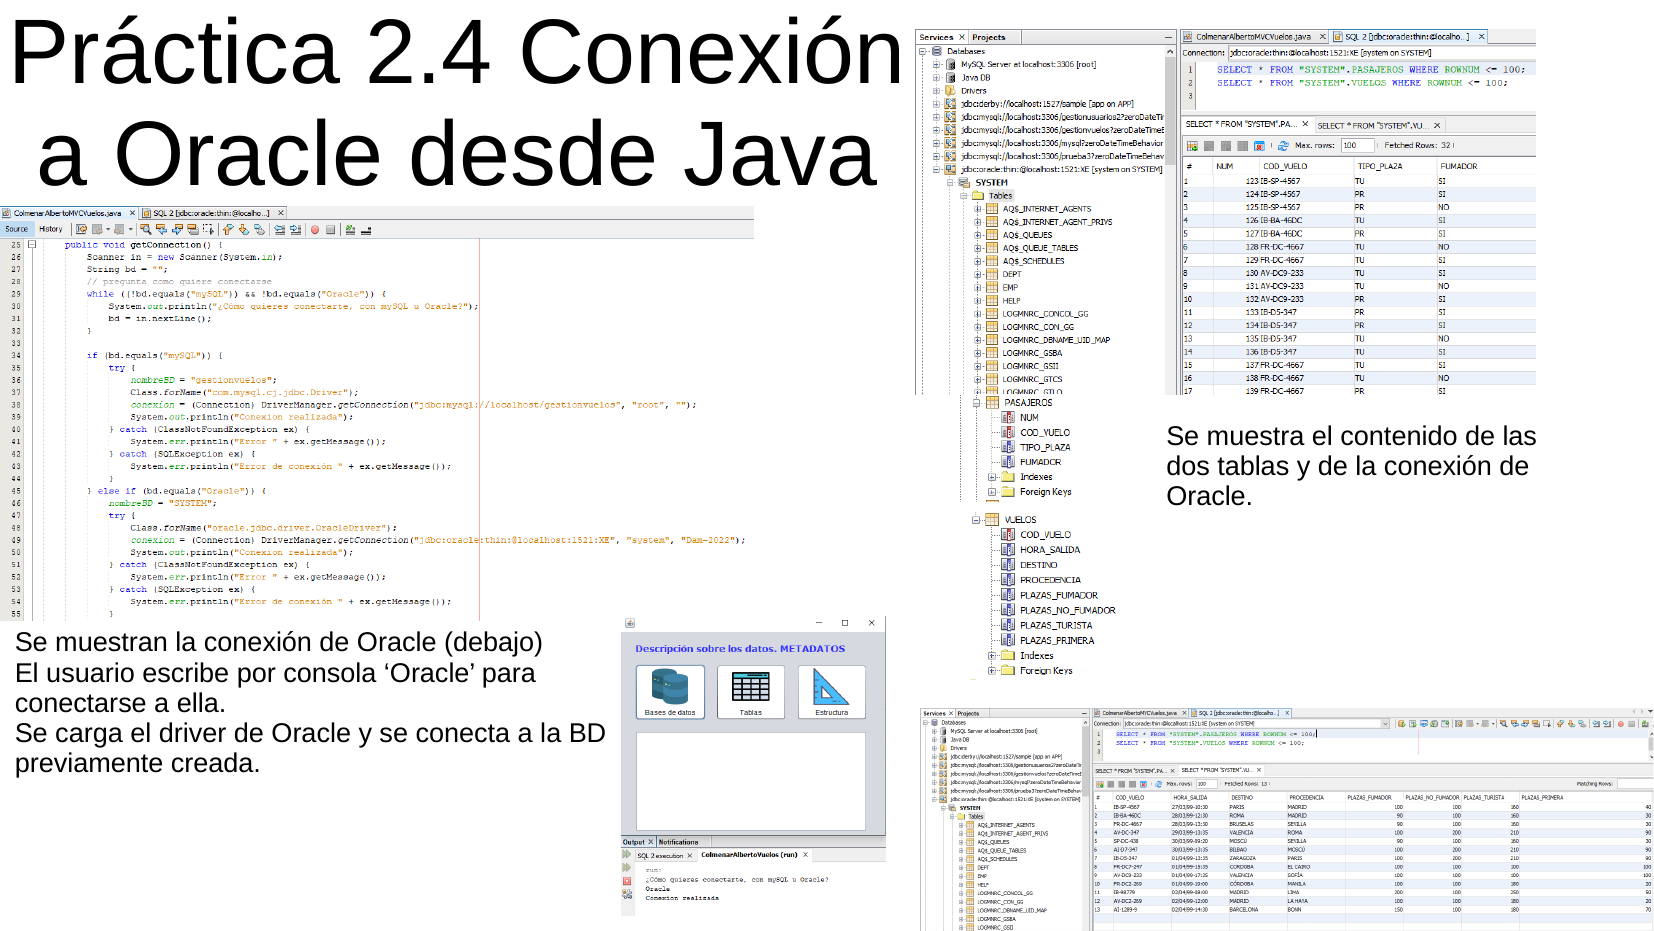

# Práctica 2.4 Conexión a Oracle desde Java
Se muestra el contenido de las dos tablas y de la conexión de Oracle.
Se muestran la conexión de Oracle (debajo)
El usuario escribe por consola ‘Oracle’ para conectarse a ella.
Se carga el driver de Oracle y se conecta a la BD previamente creada.